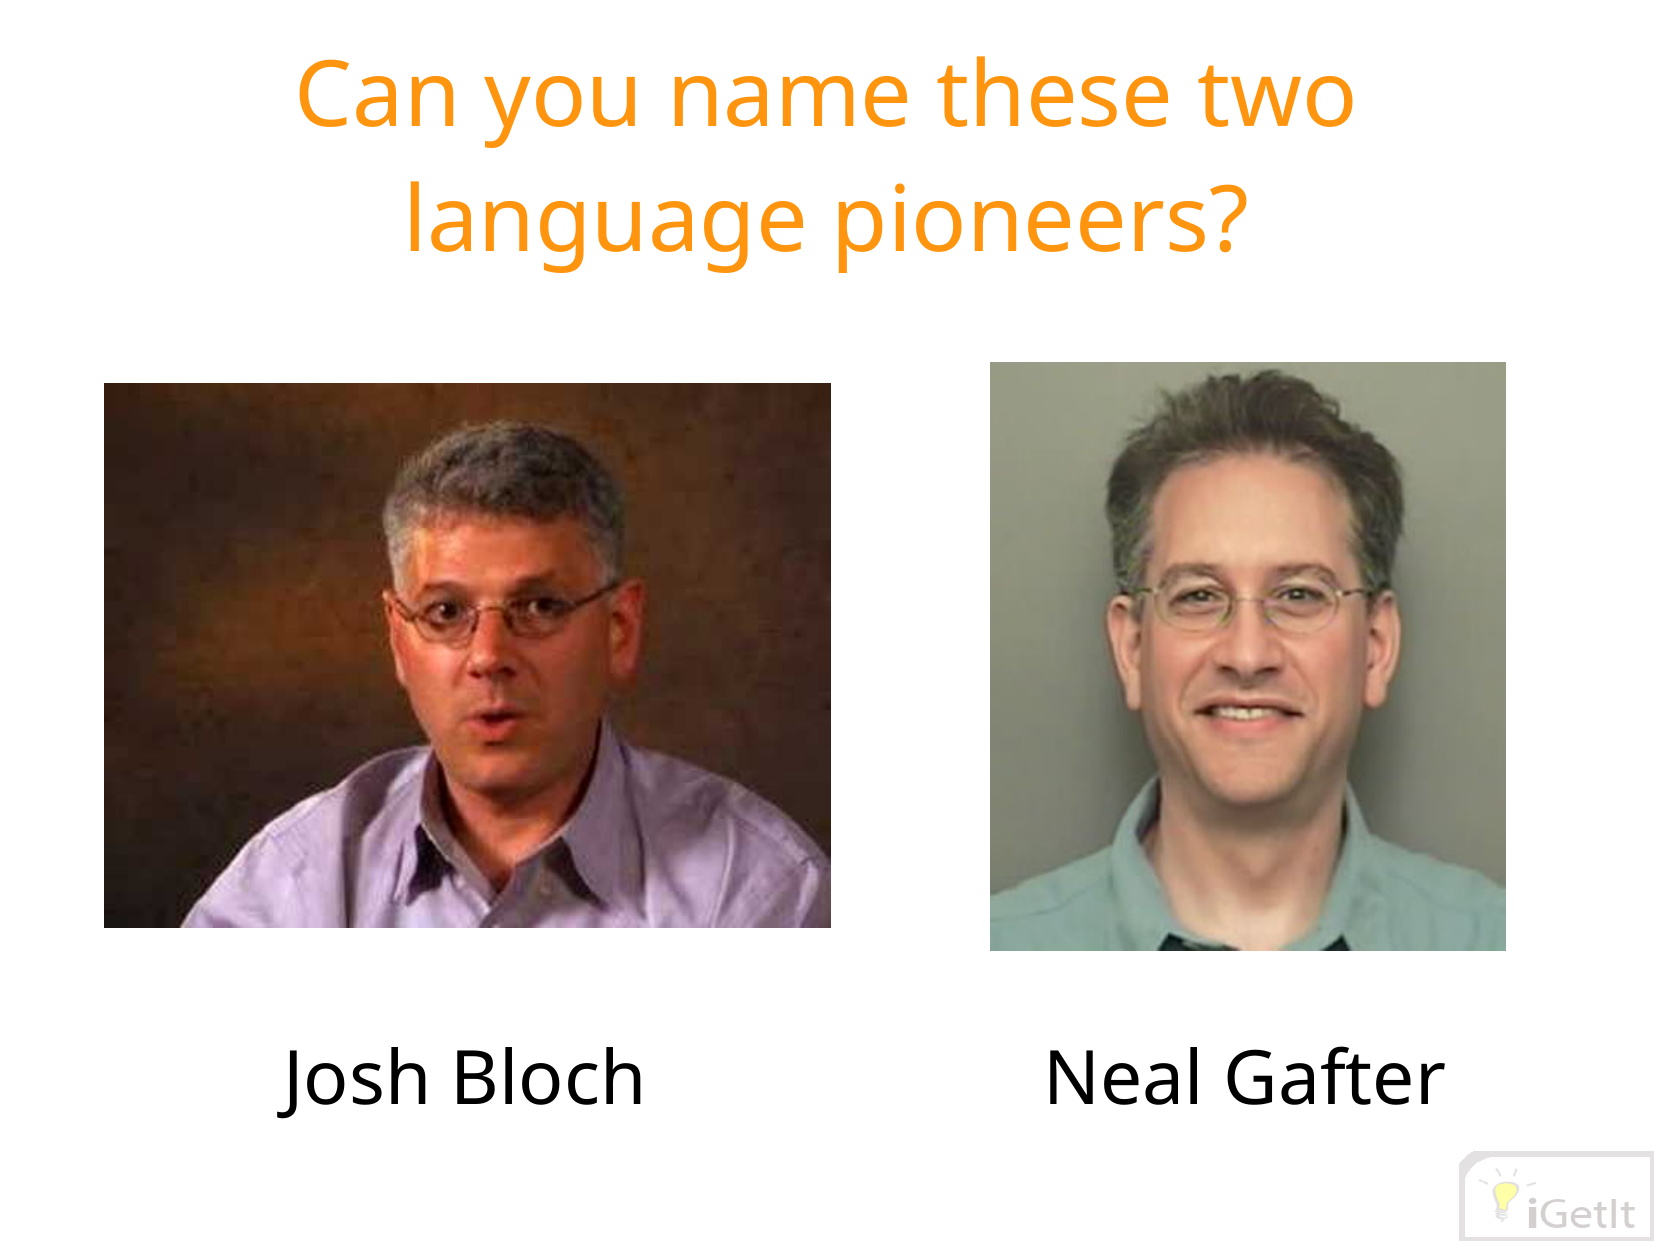

# Can you name these two language pioneers?
Josh Bloch
Neal Gafter